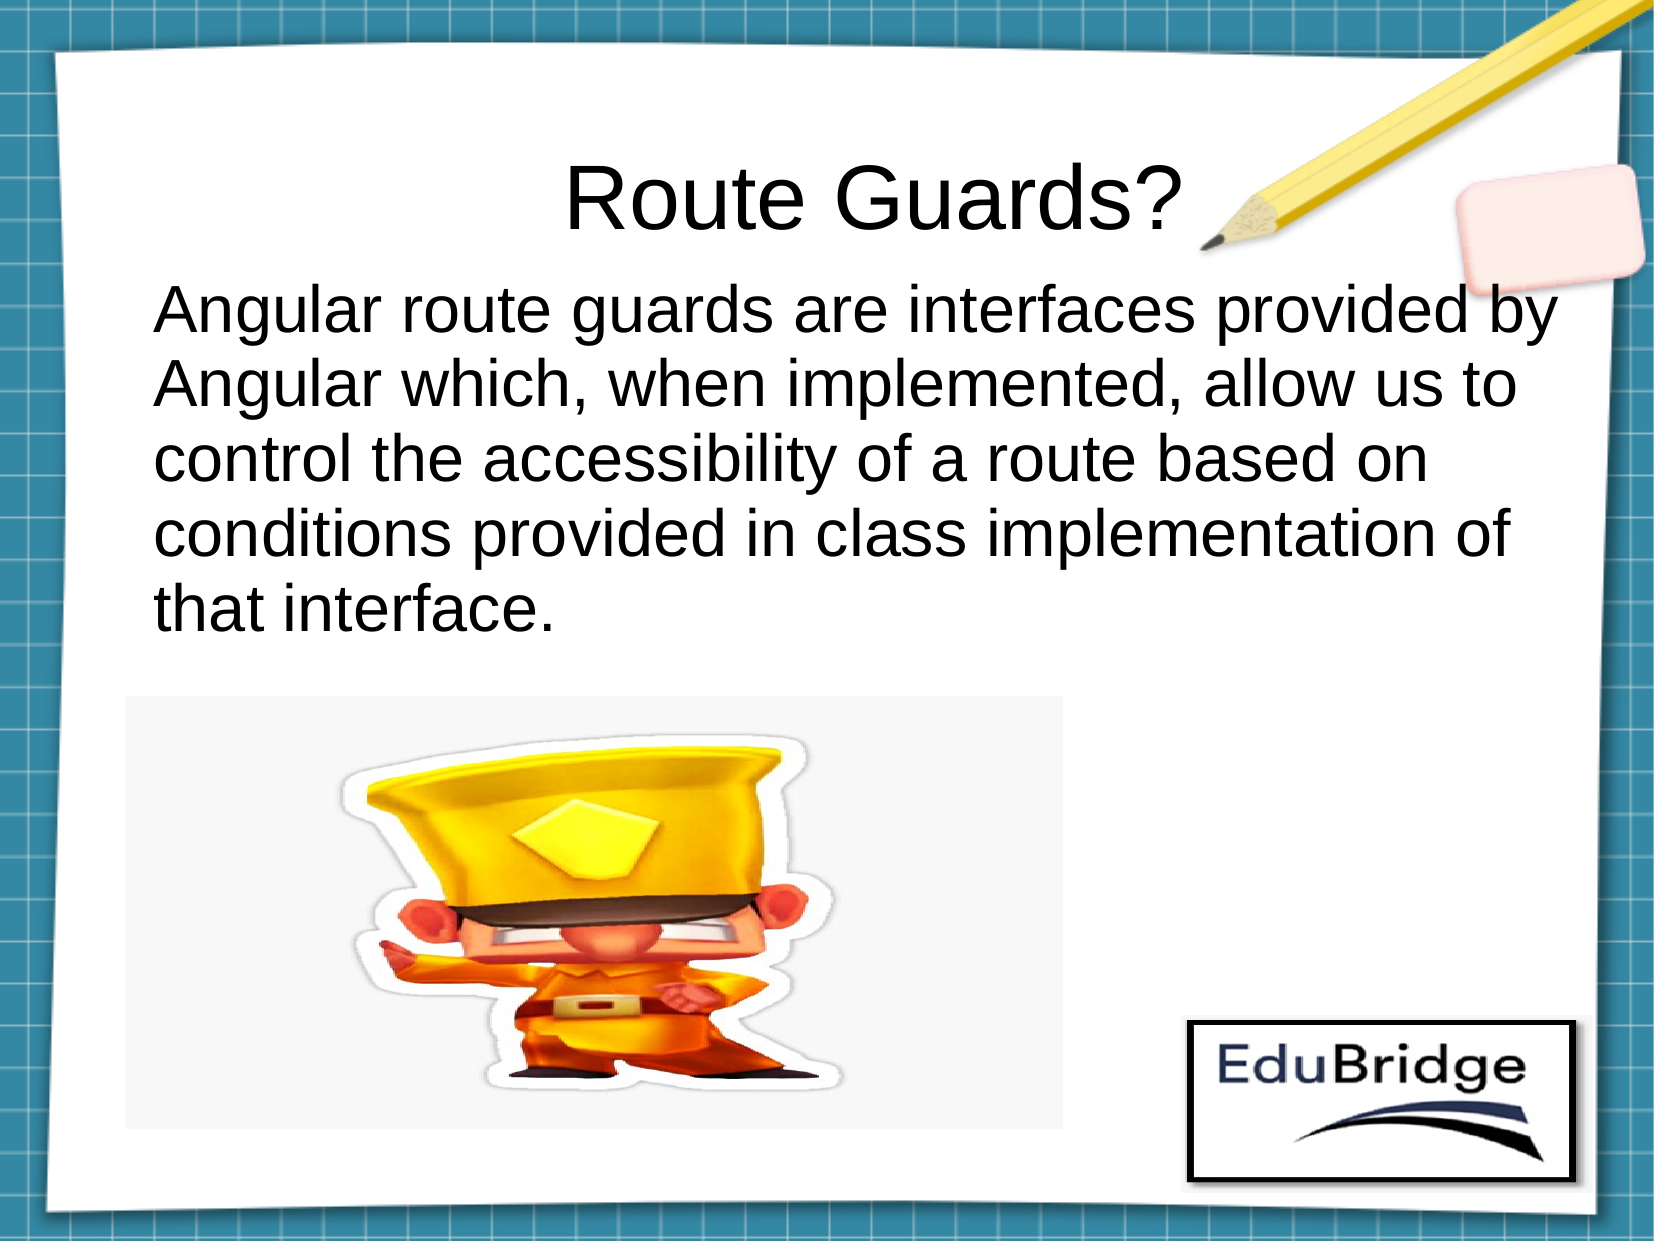

# Route Guards?
Angular route guards are interfaces provided by Angular which, when implemented, allow us to control the accessibility of a route based on conditions provided in class implementation of that interface.